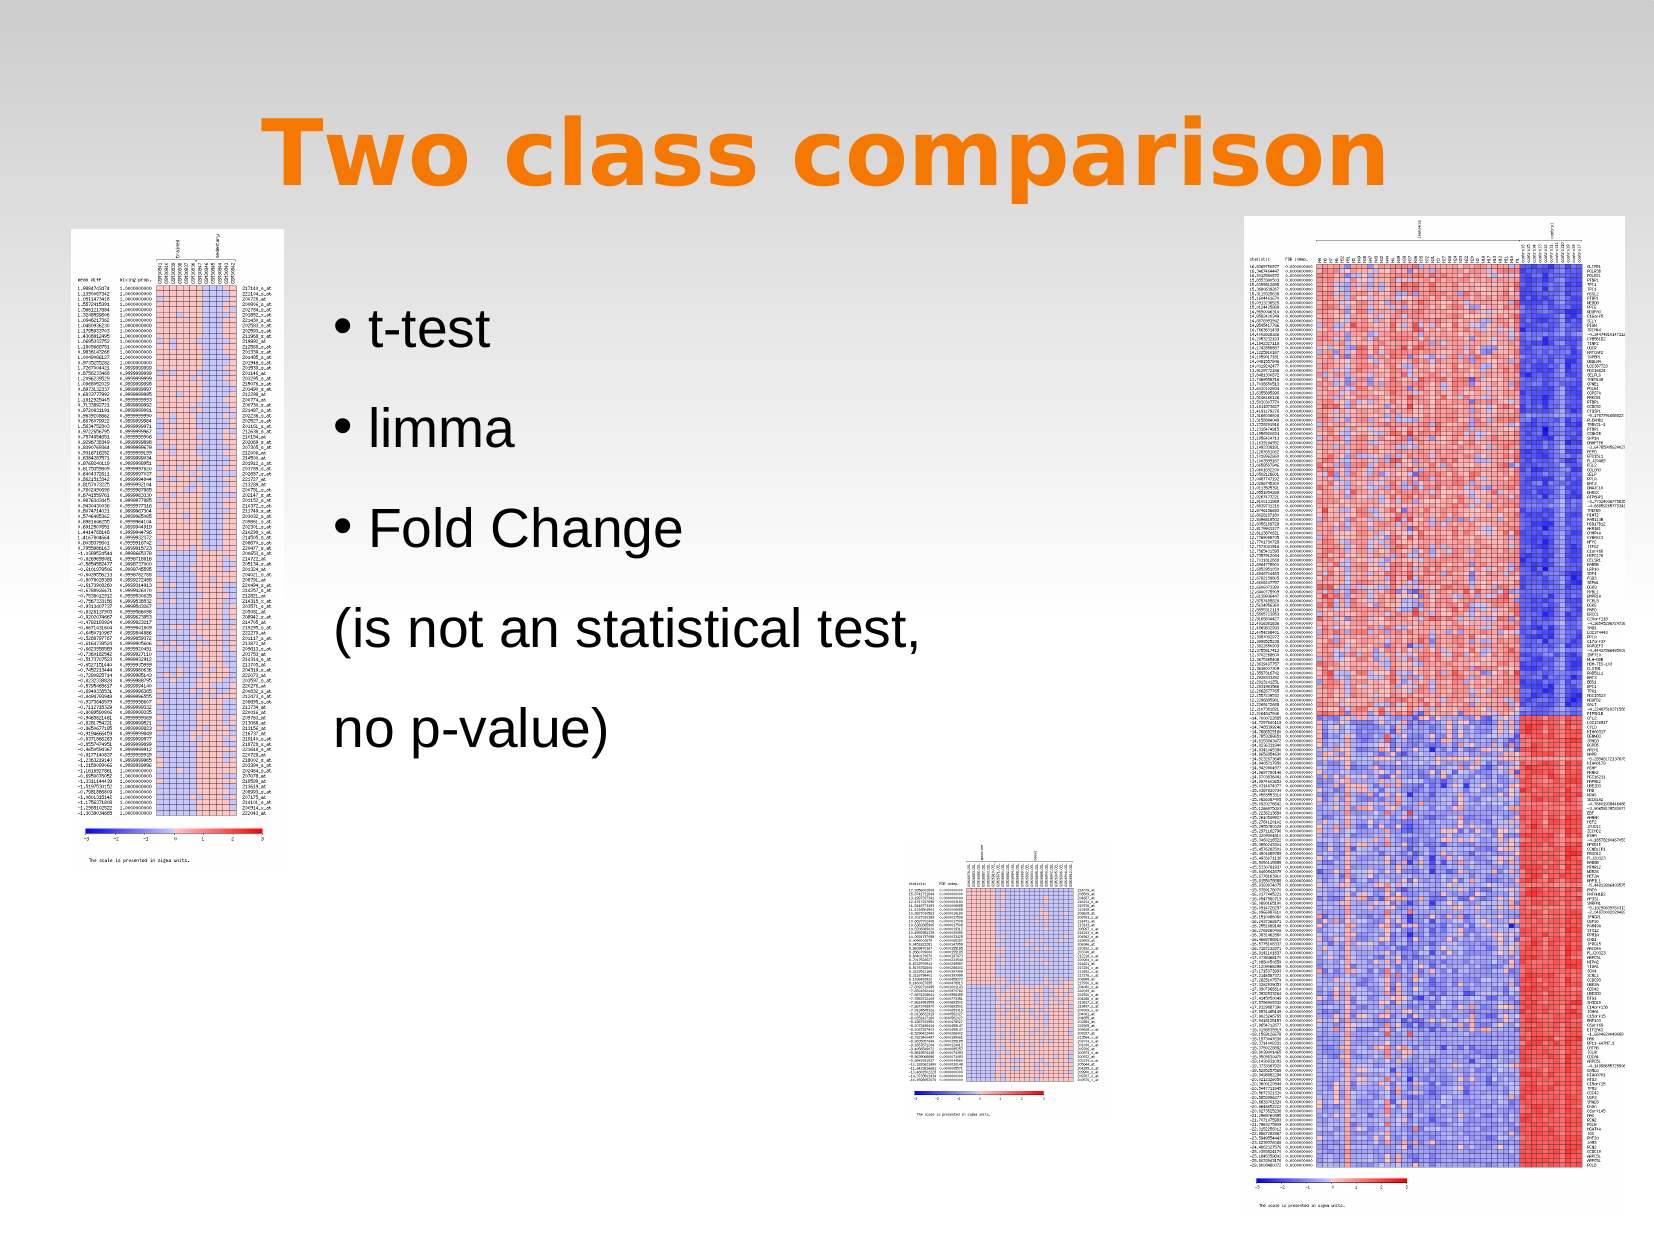

Two class comparison
 t-test
 limma
 Fold Change
(is not an statistical test,
no p-value)